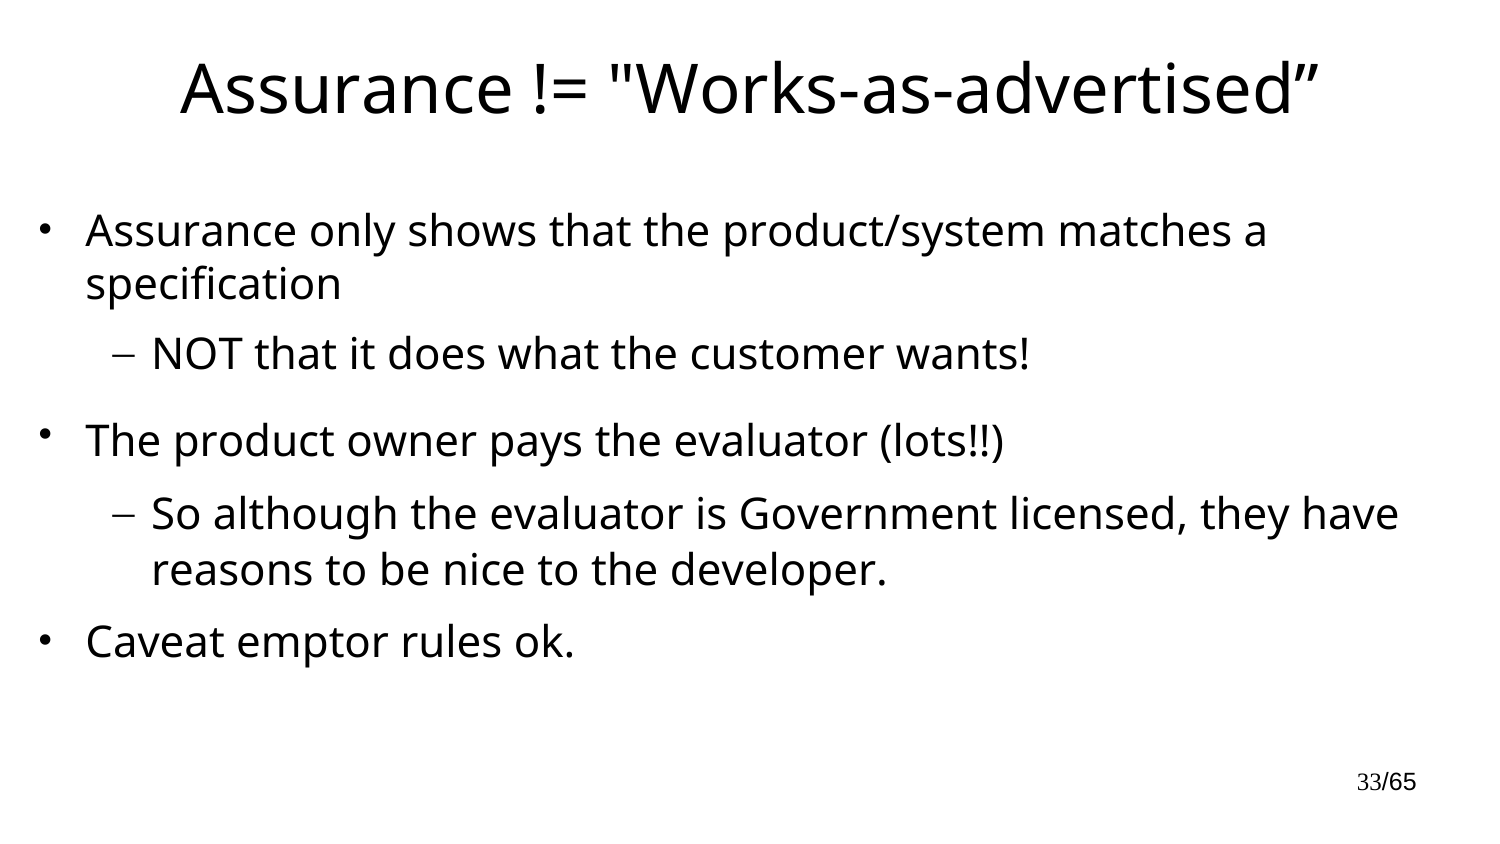

# Assurance != "Works-as-advertised”
Assurance only shows that the product/system matches a specification
NOT that it does what the customer wants!
The product owner pays the evaluator (lots!!)‏
So although the evaluator is Government licensed, they have reasons to be nice to the developer.
Caveat emptor rules ok.